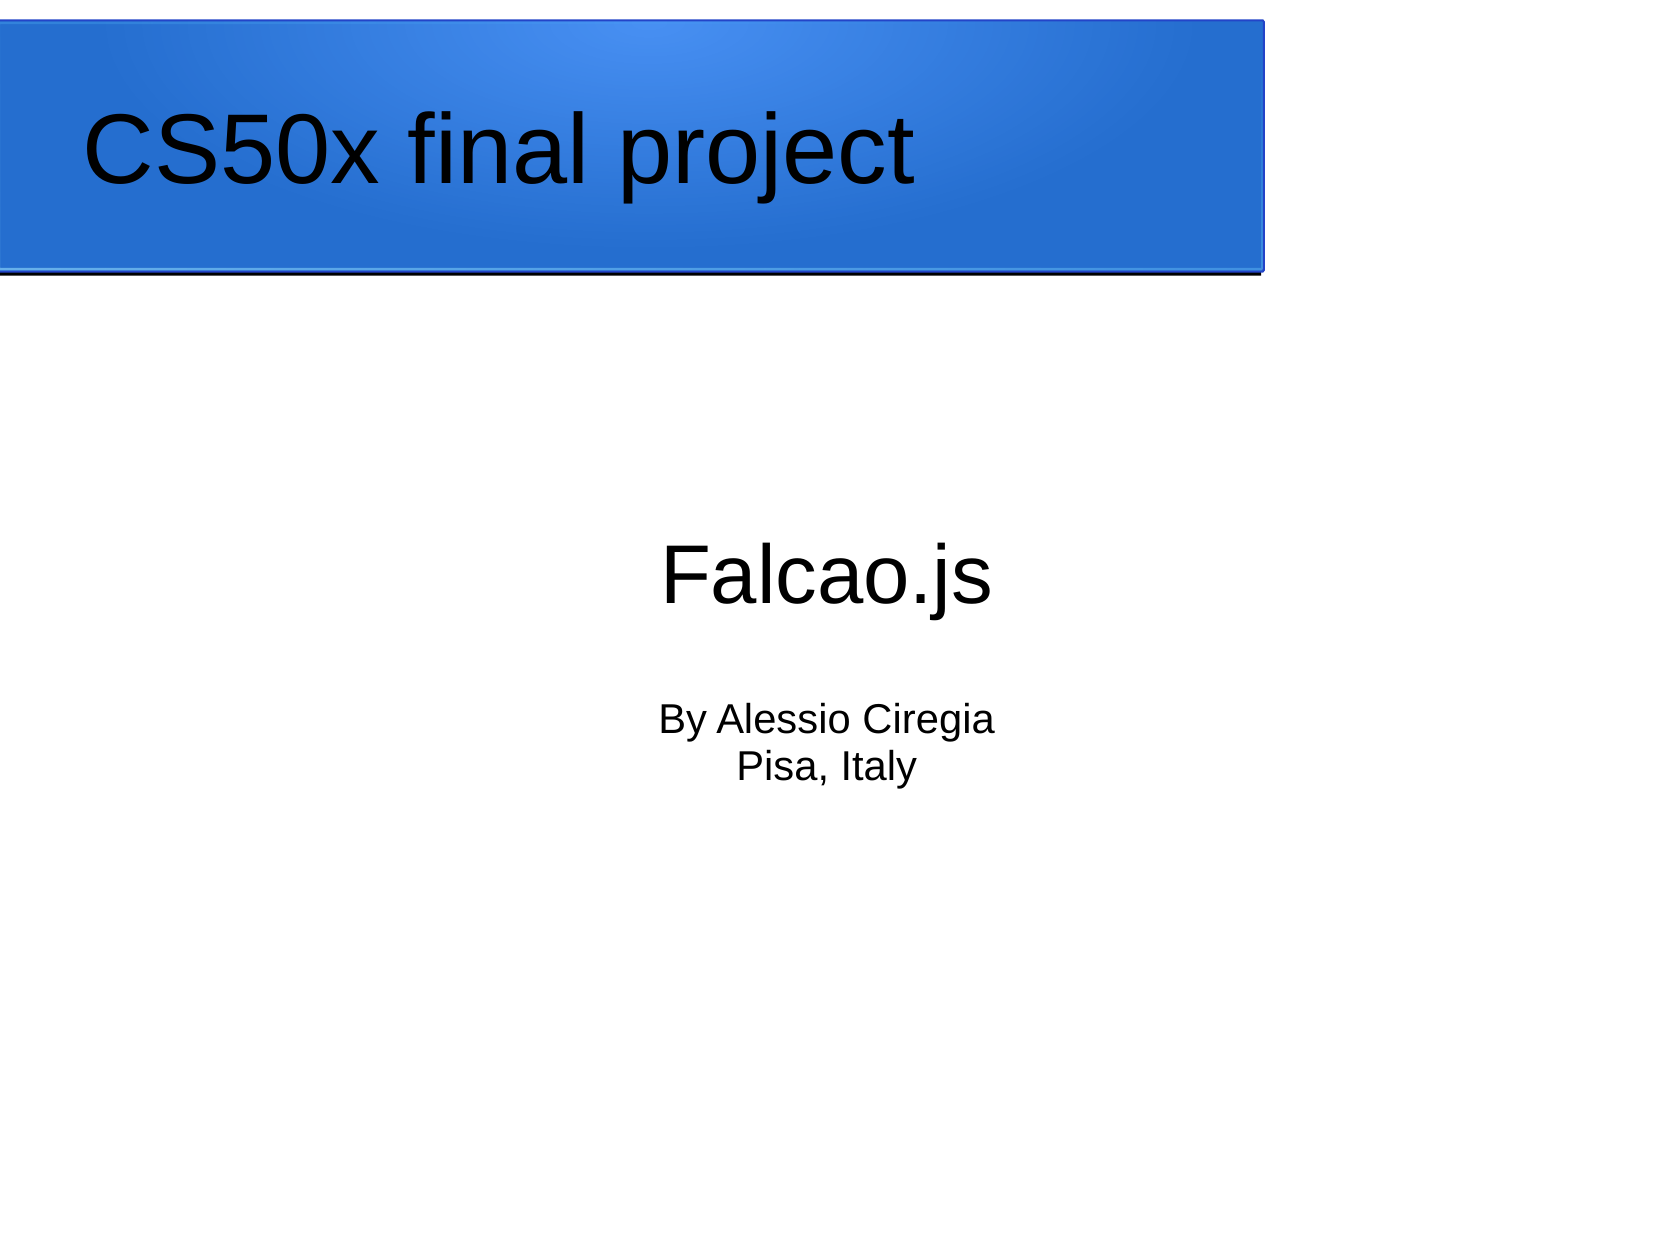

CS50x final project
# Falcao.js
By Alessio Ciregia
Pisa, Italy